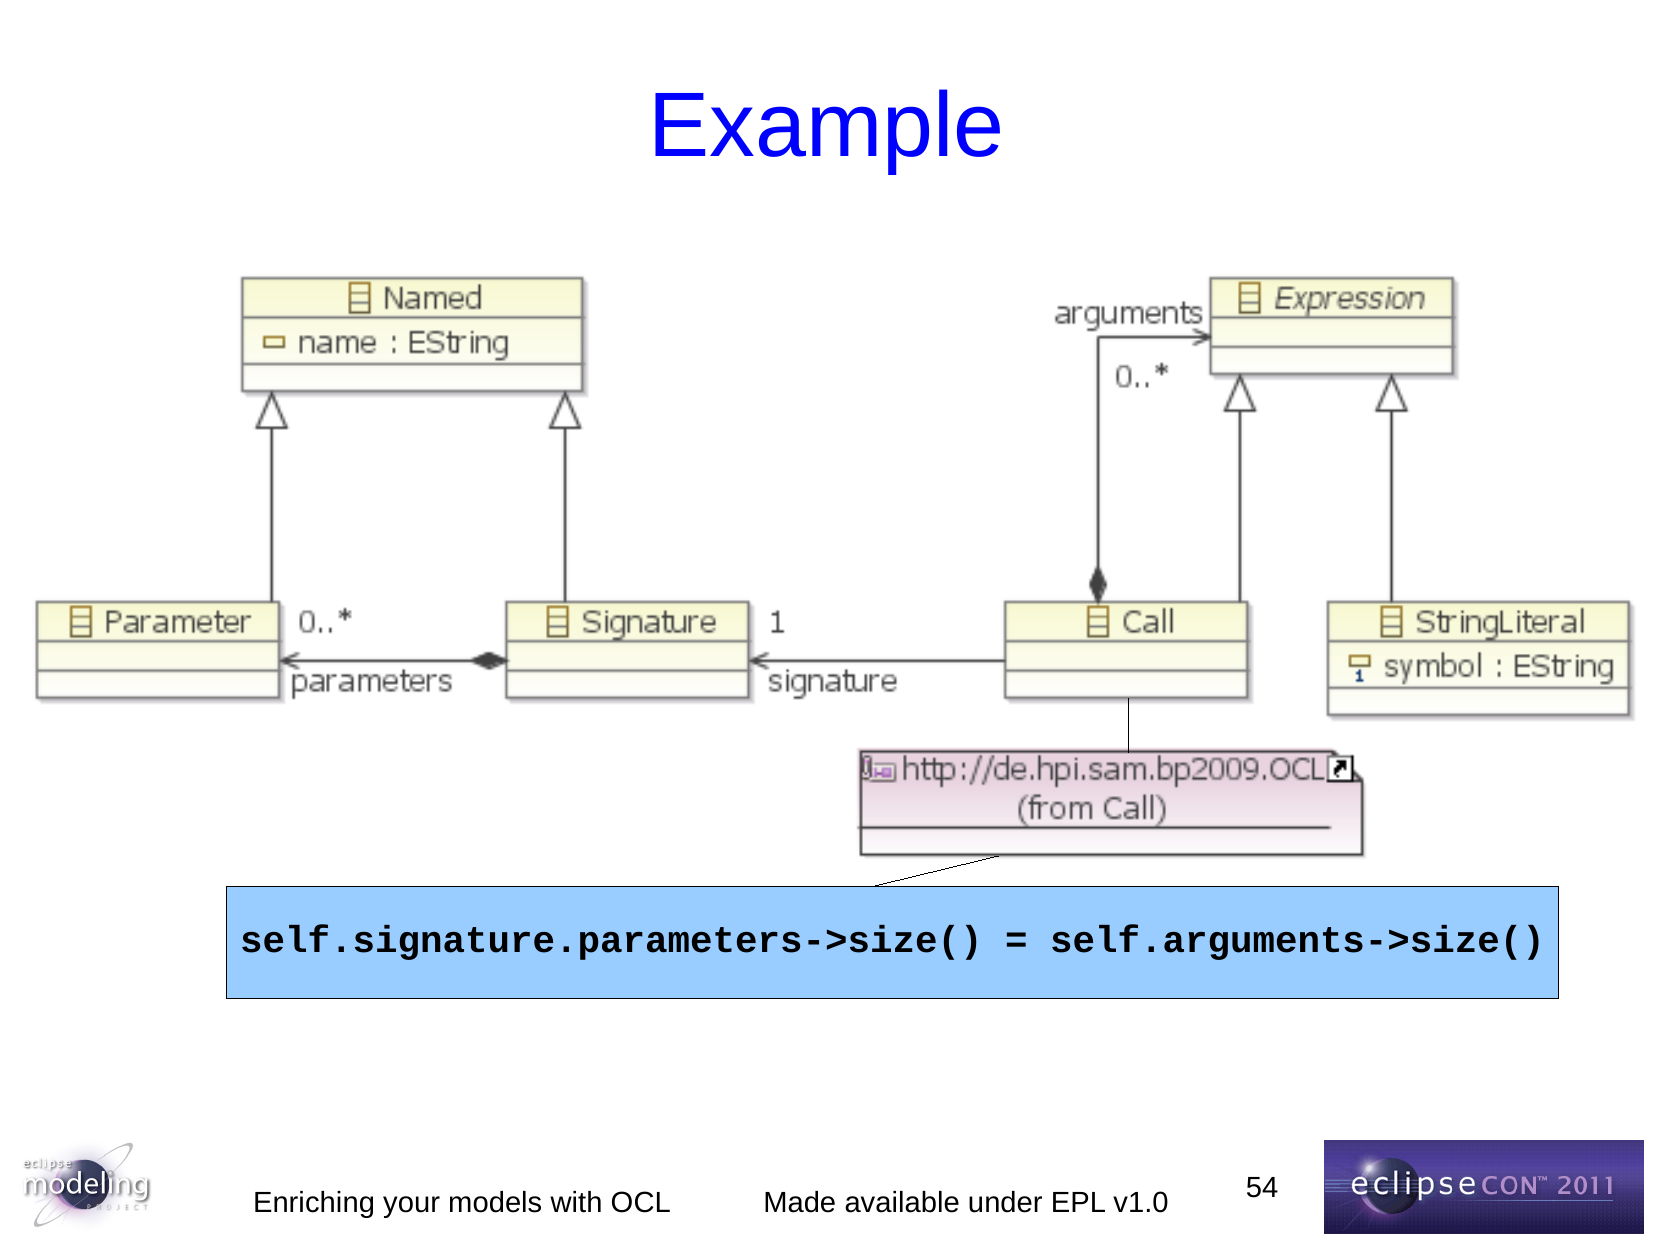

# Example
self.signature.parameters->size() = self.arguments->size()
54
Enriching your models with OCL